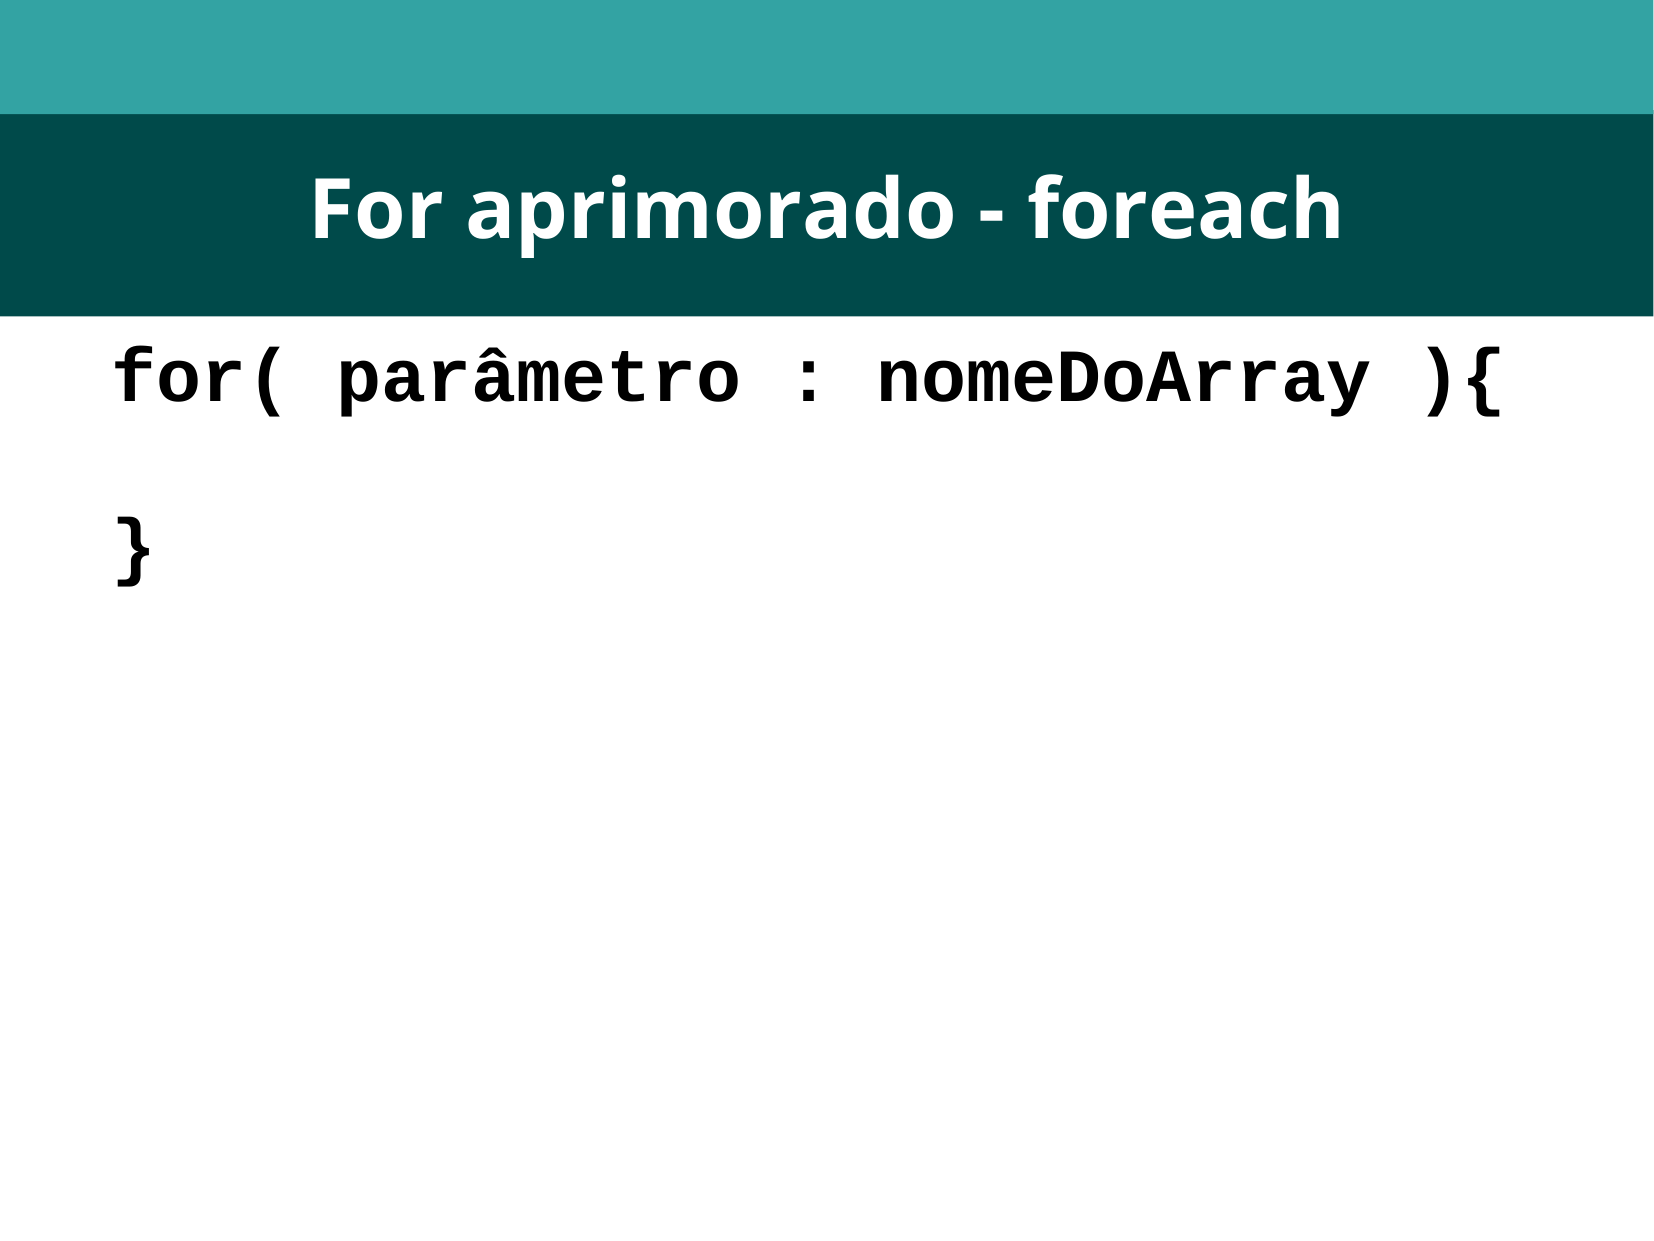

# For aprimorado - foreach
for( parâmetro : nomeDoArray ){
}